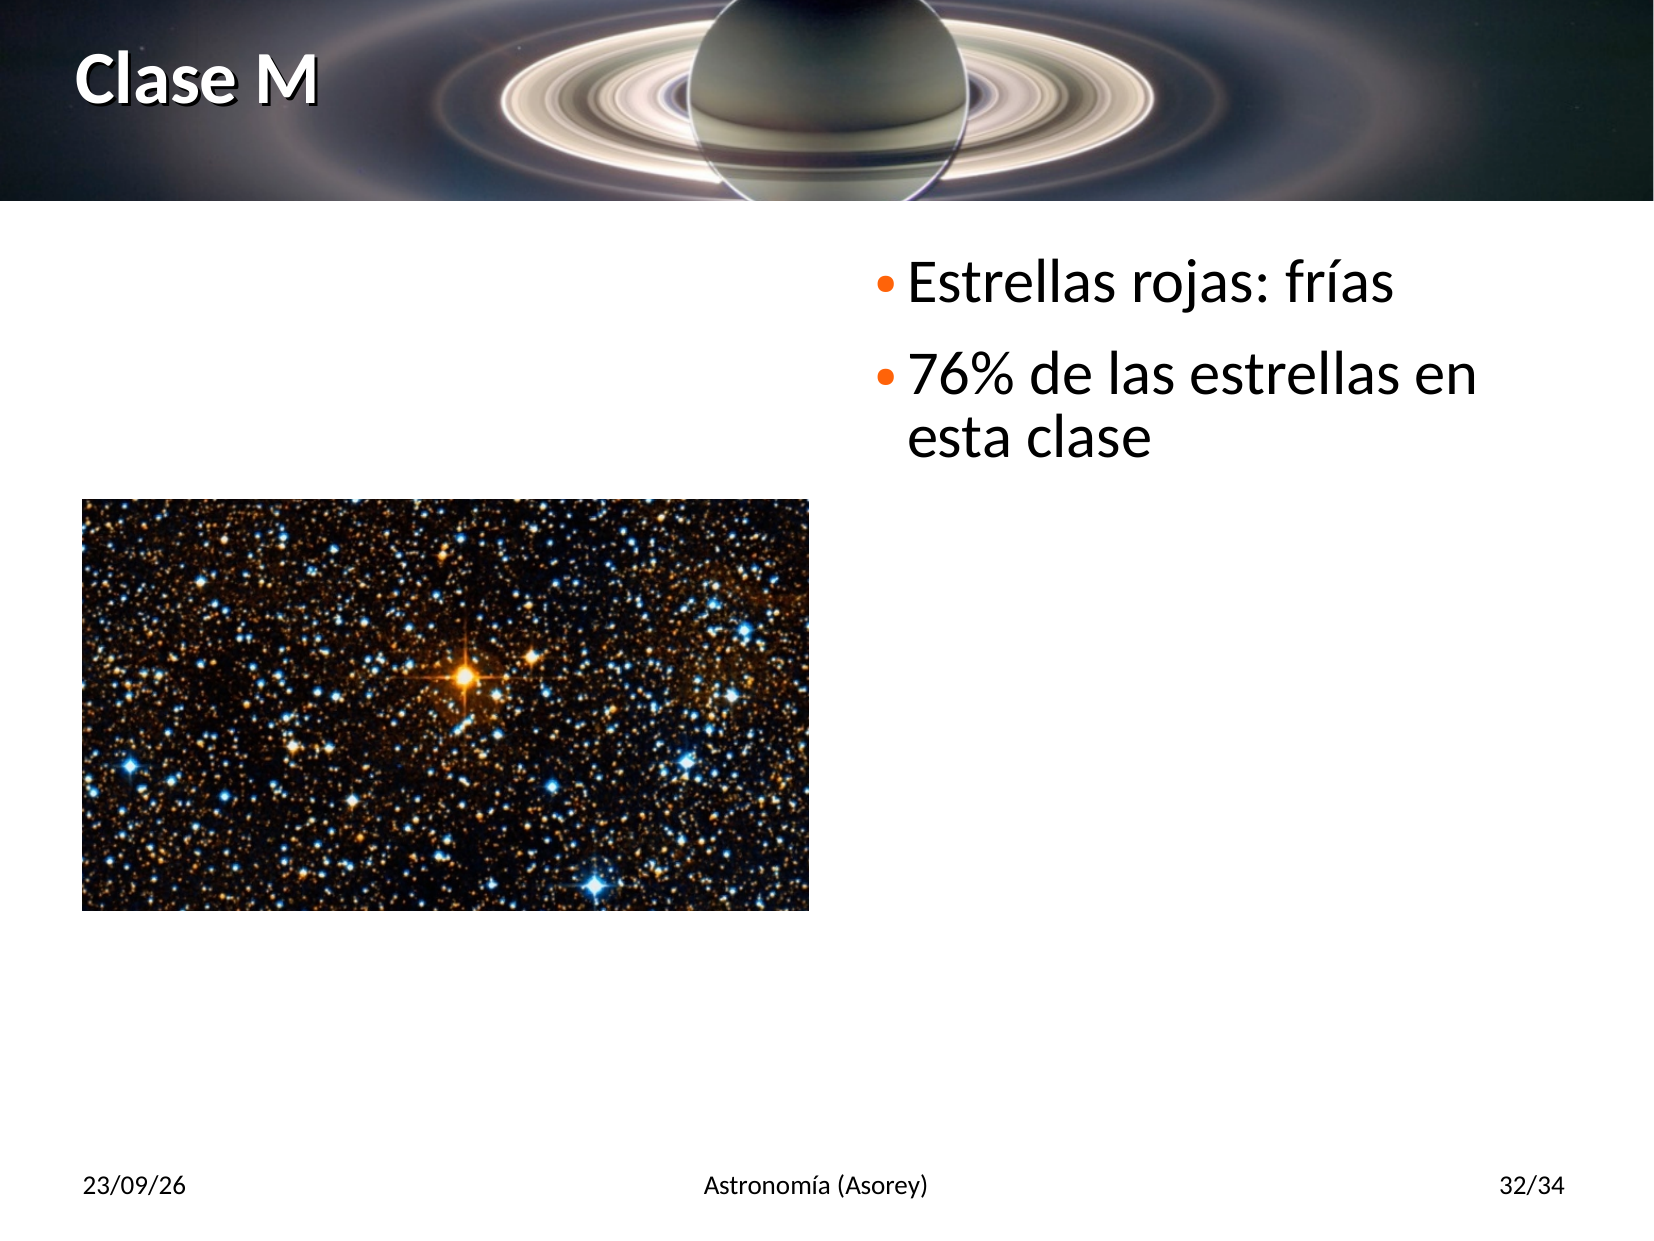

# Clase M
Estrellas rojas: frías
76% de las estrellas en esta clase
Astronomía (Asorey)
32